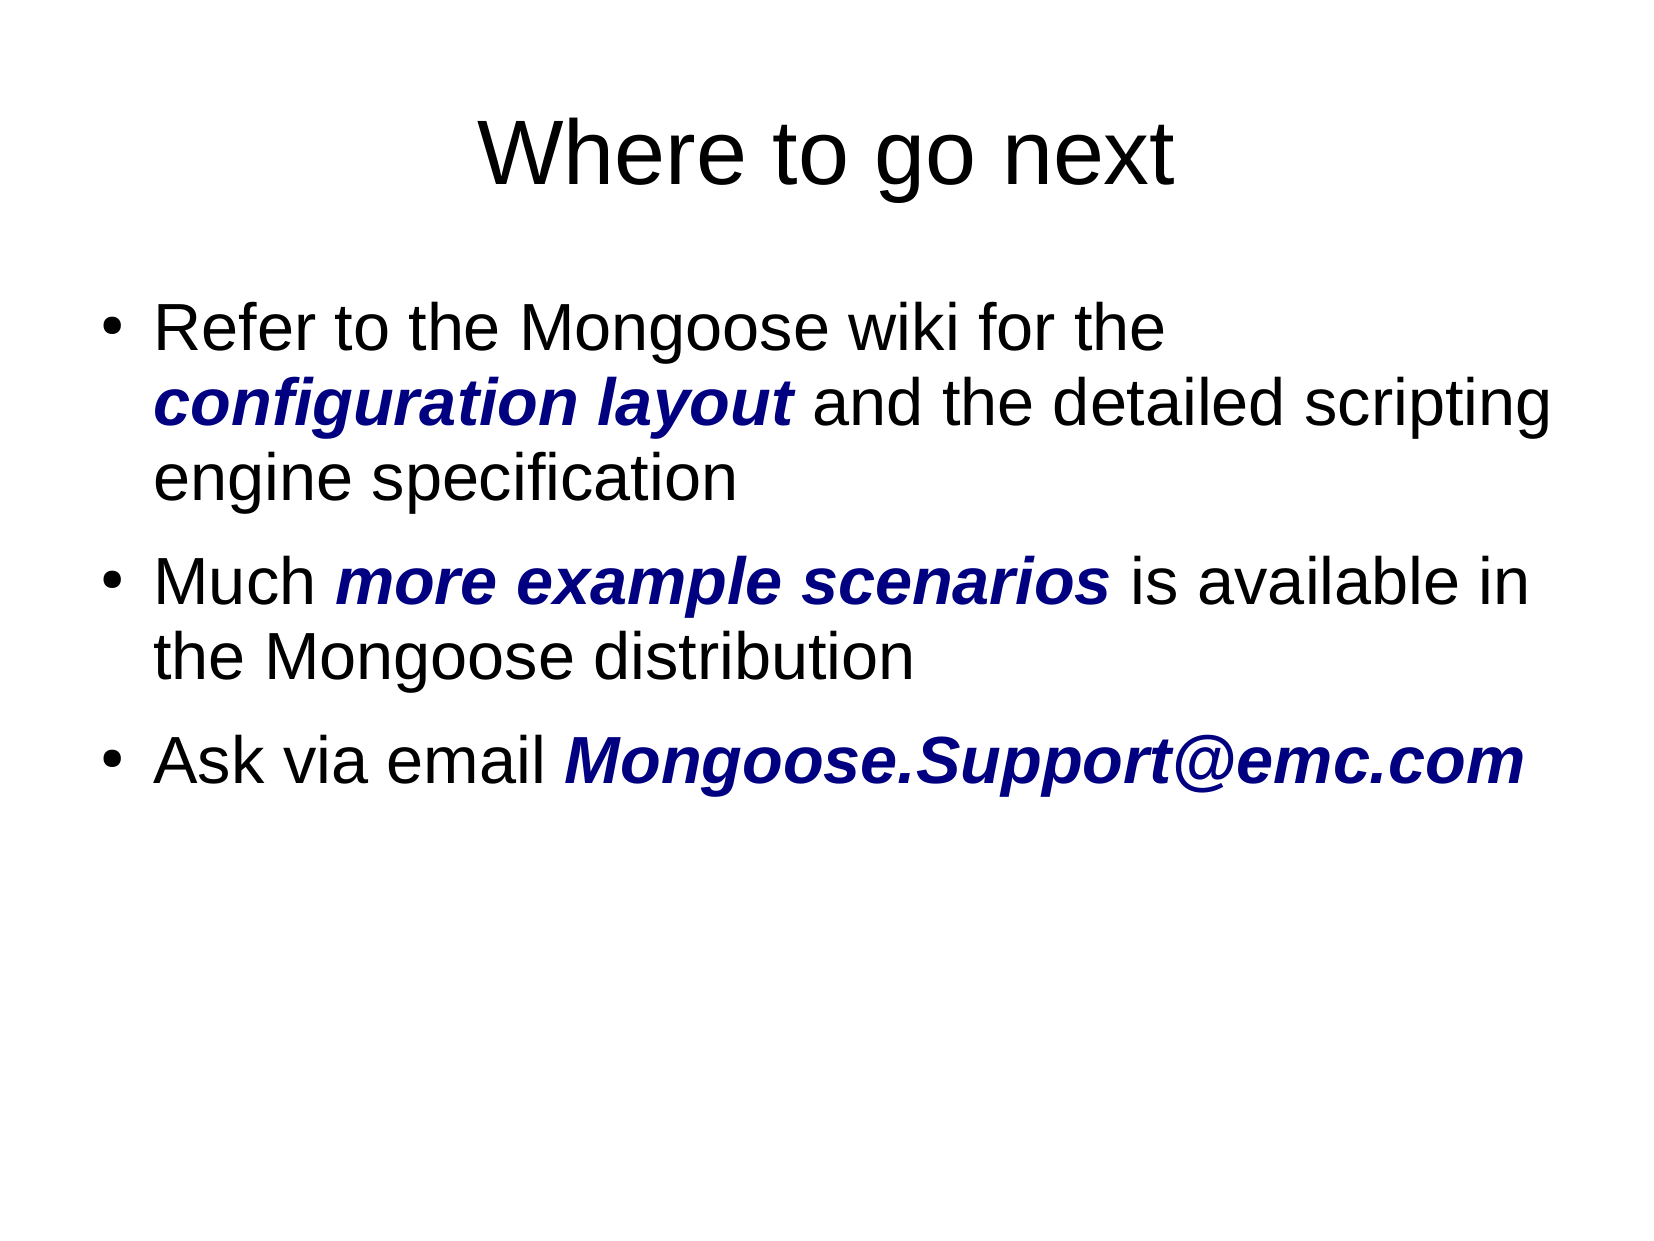

# Where to go next
Refer to the Mongoose wiki for the configuration layout and the detailed scripting engine specification
Much more example scenarios is available in the Mongoose distribution
Ask via email Mongoose.Support@emc.com